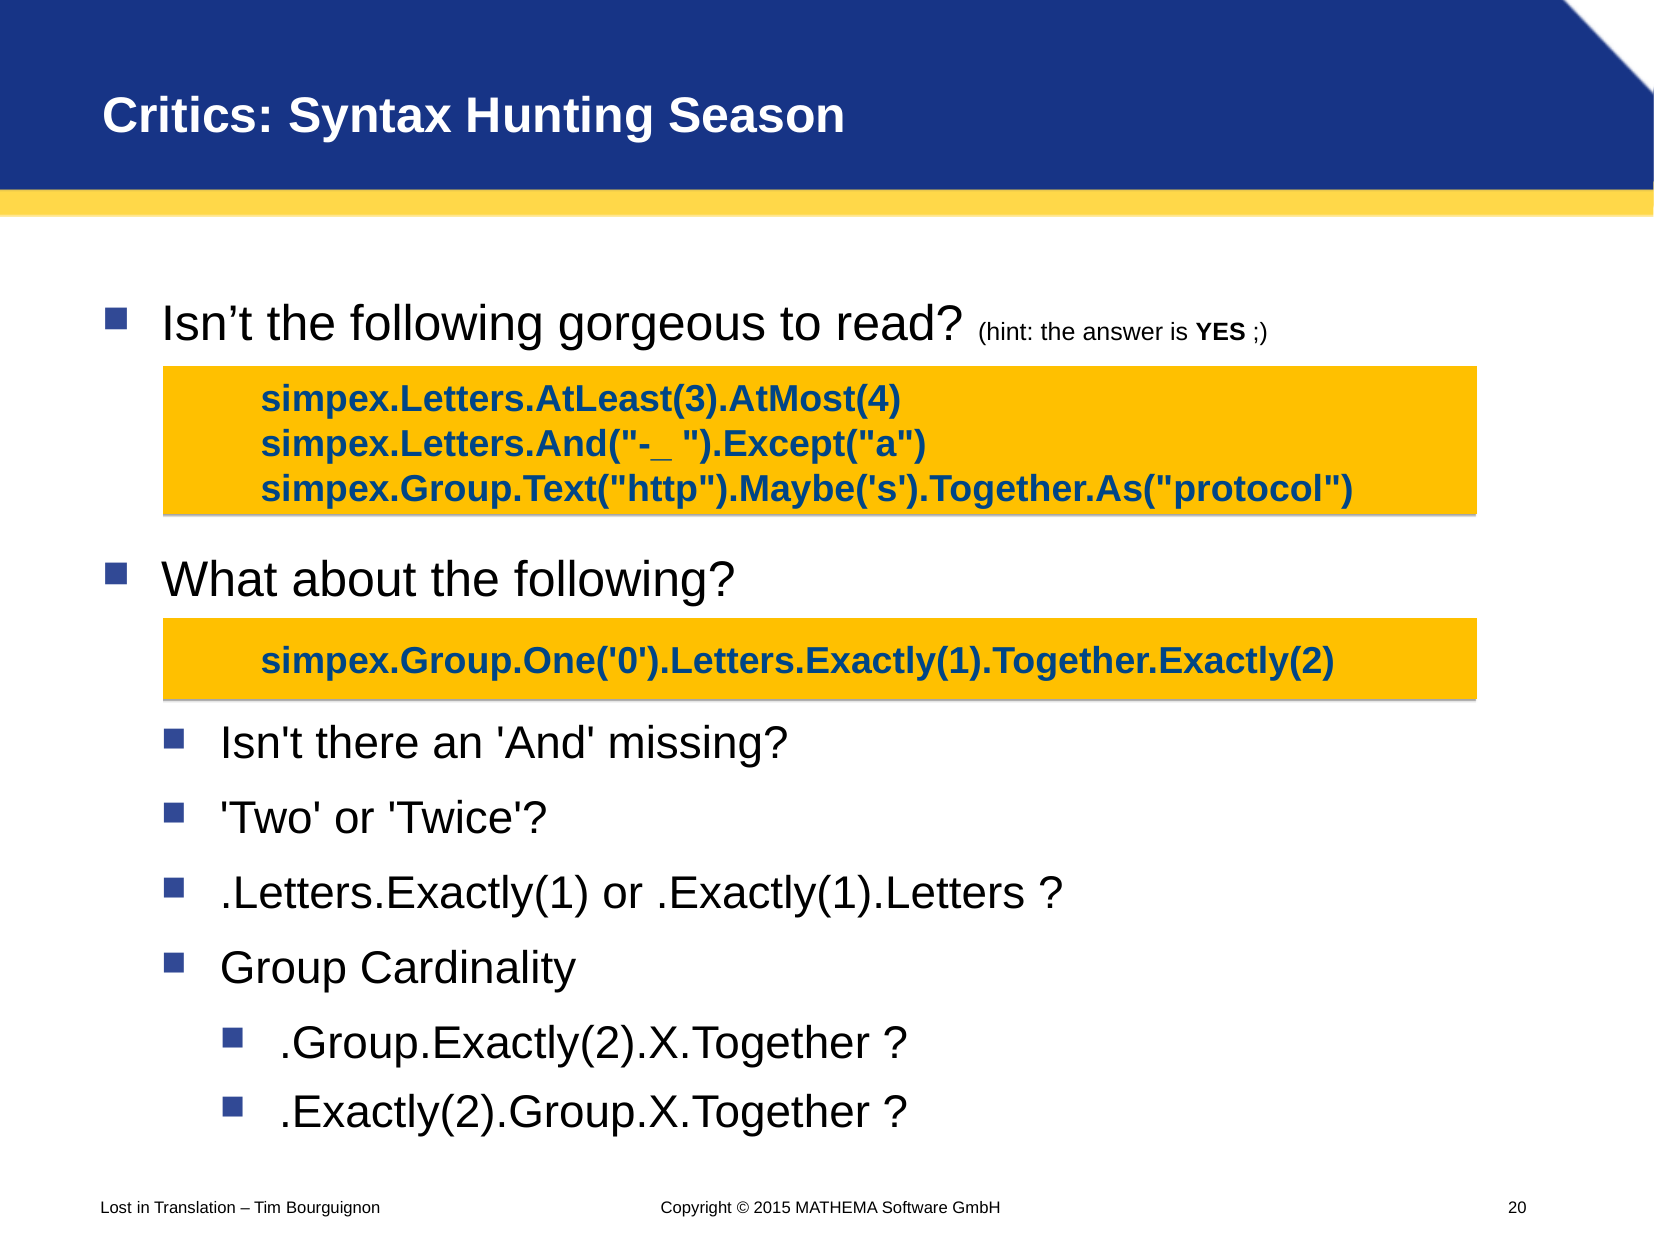

# Critics: Syntax Hunting Season
Isn’t the following gorgeous to read? (hint: the answer is YES ;)
What about the following?
Isn't there an 'And' missing?
'Two' or 'Twice'?
.Letters.Exactly(1) or .Exactly(1).Letters ?
Group Cardinality
.Group.Exactly(2).X.Together ?
.Exactly(2).Group.X.Together ?
simpex.Letters.AtLeast(3).AtMost(4)
simpex.Letters.And("-_ ").Except("a") simpex.Group.Text("http").Maybe('s').Together.As("protocol")
simpex.Group.One('0').Letters.Exactly(1).Together.Exactly(2)